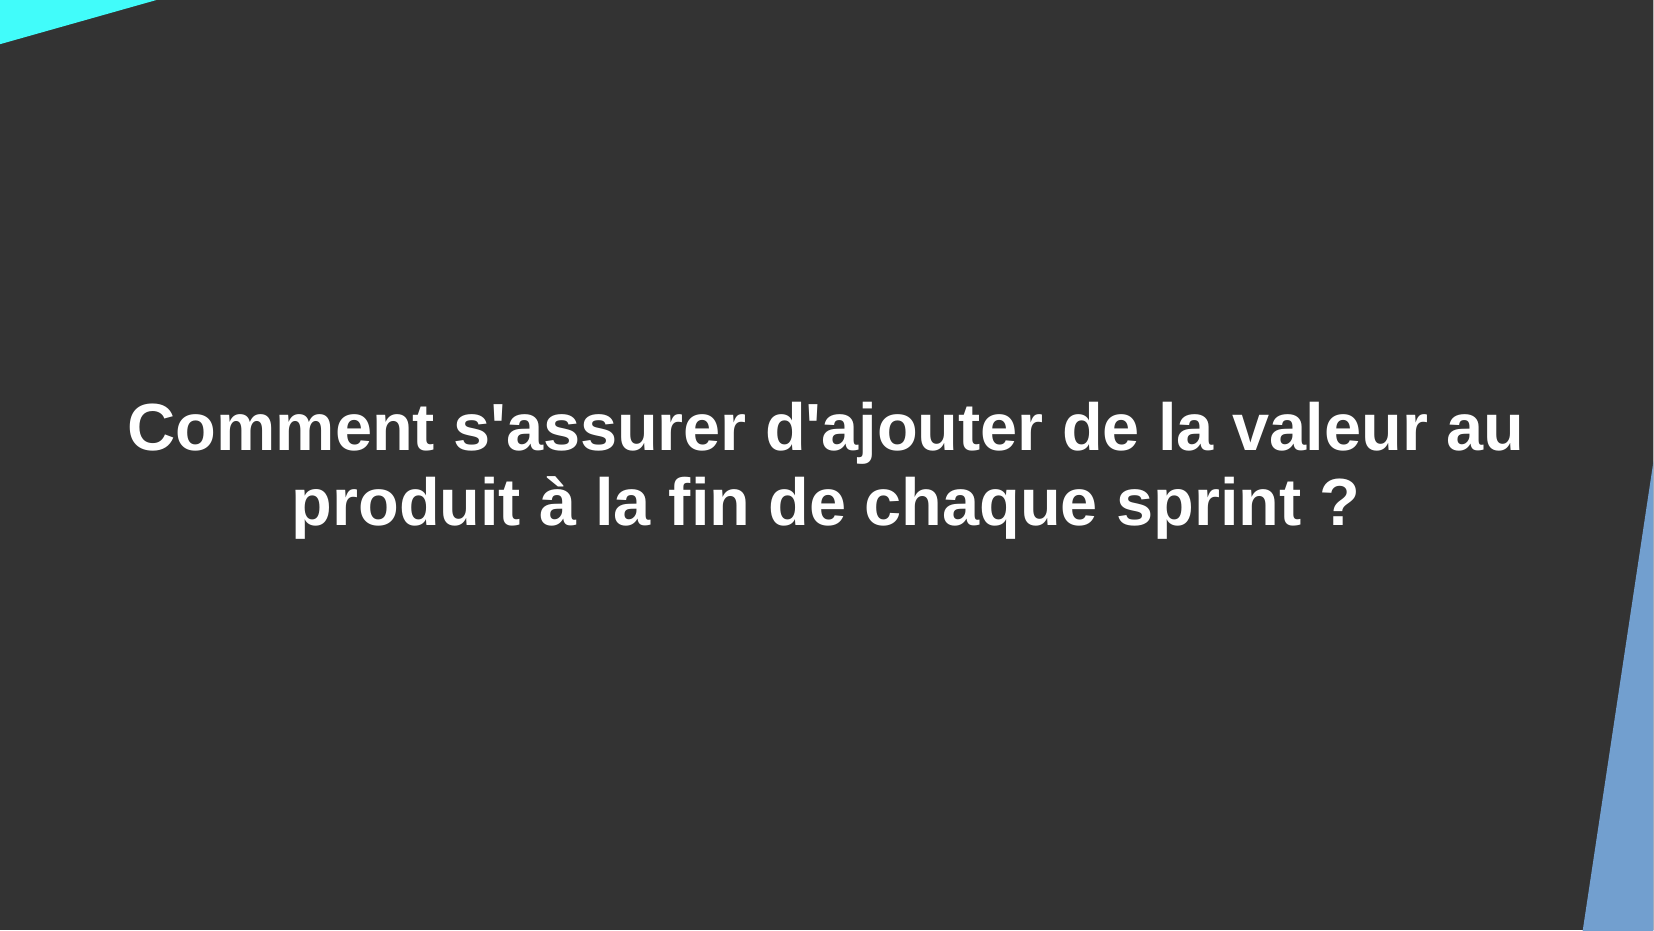

# Comment s'assurer d'ajouter de la valeur au produit à la fin de chaque sprint ?